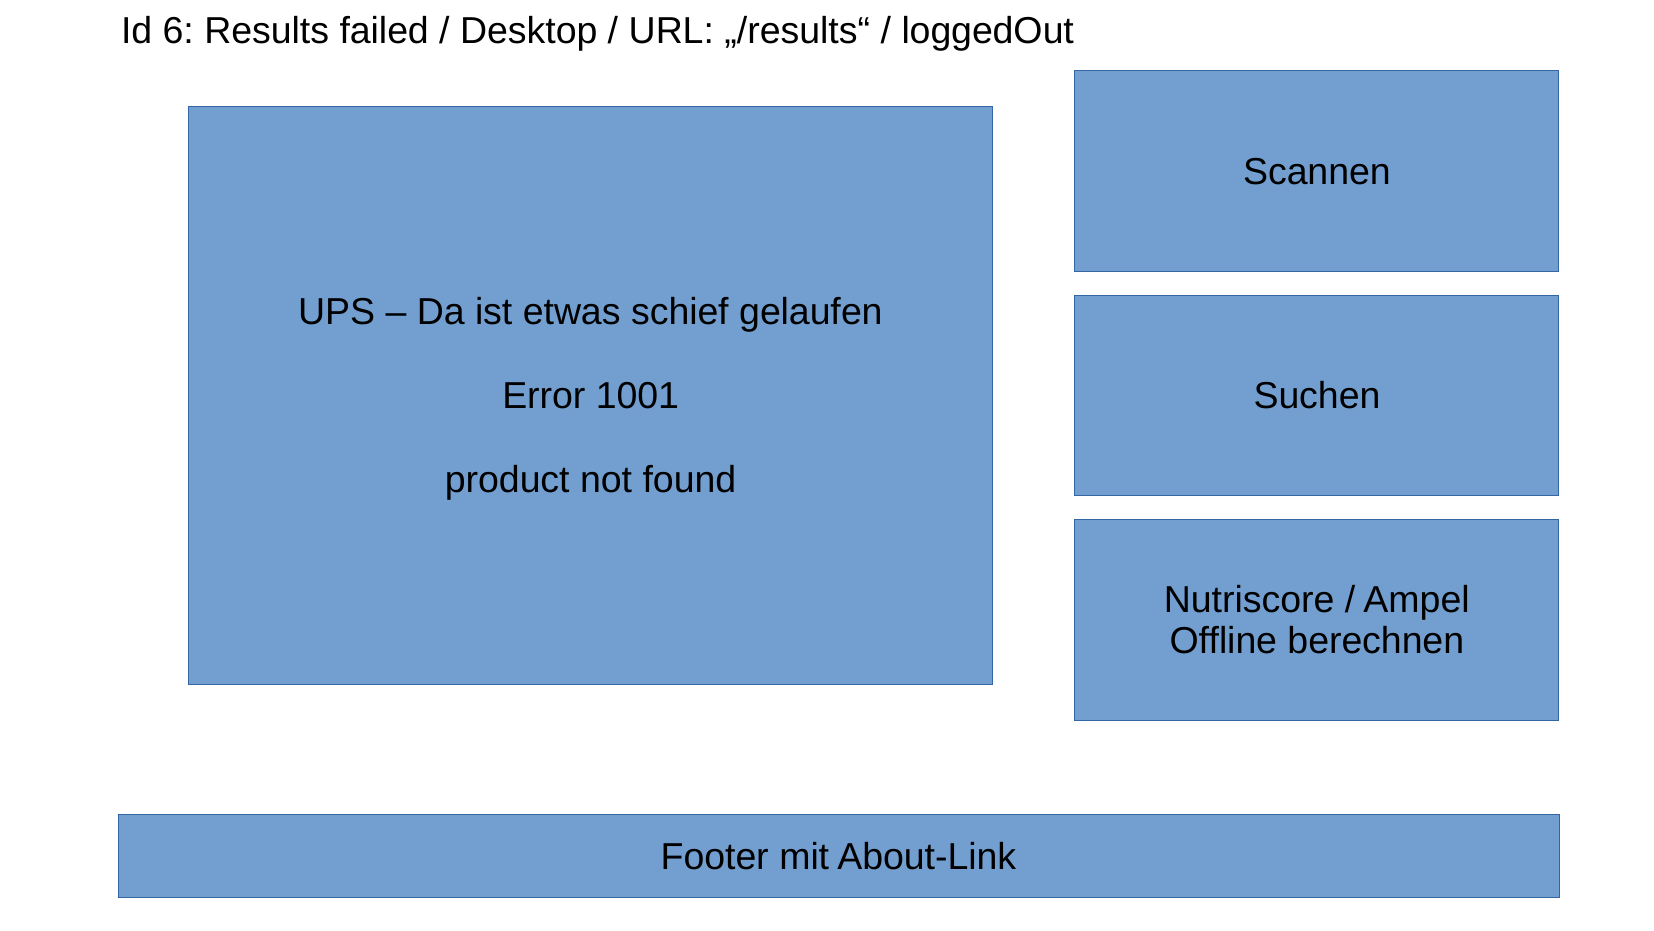

Id 6: Results failed / Desktop / URL: „/results“ / loggedOut
Scannen
UPS – Da ist etwas schief gelaufen
Error 1001
product not found
Suchen
Nutriscore / Ampel
Offline berechnen
Footer mit About-Link